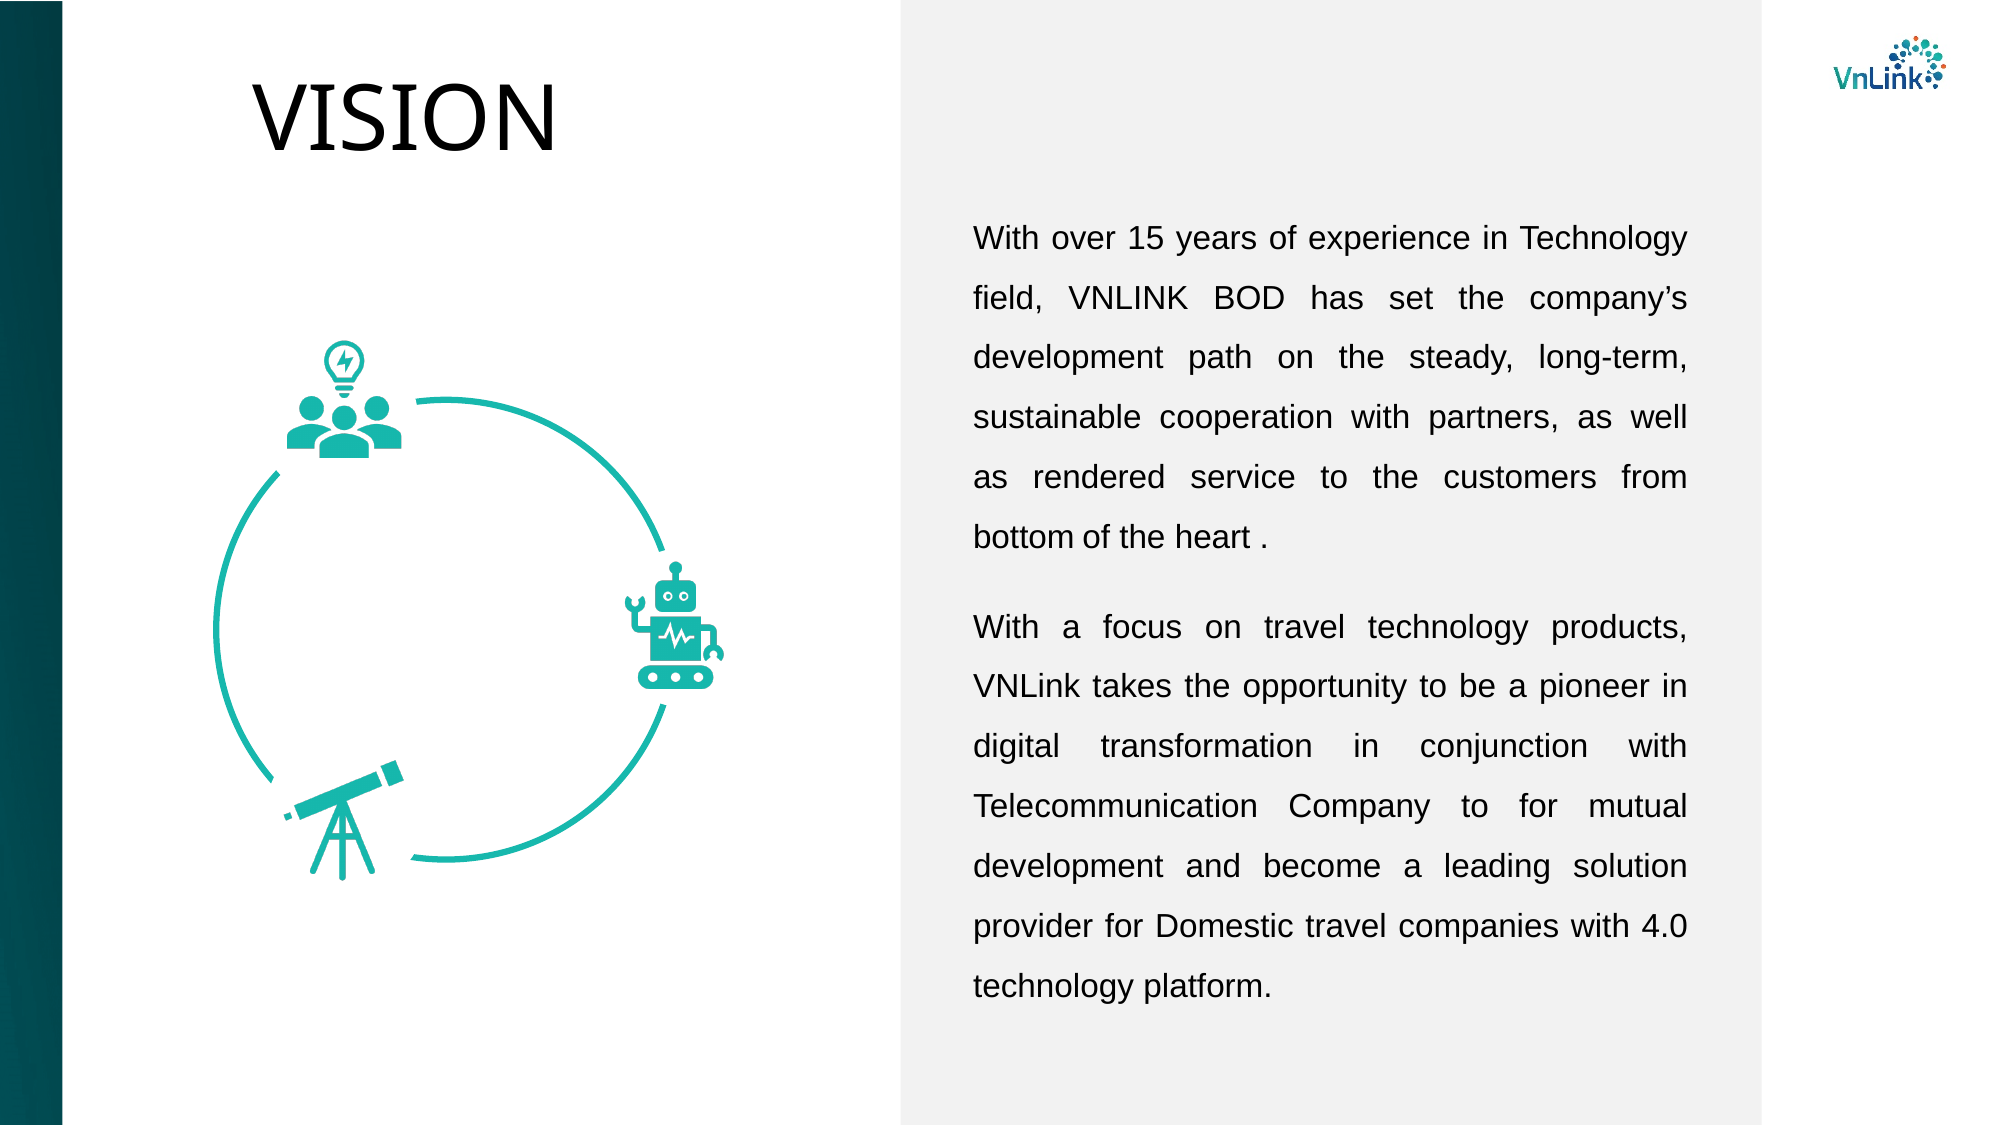

# VISION
With over 15 years of experience in Technology field, VNLINK BOD has set the company’s development path on the steady, long-term, sustainable cooperation with partners, as well as rendered service to the customers from bottom of the heart .
With a focus on travel technology products, VNLink takes the opportunity to be a pioneer in digital transformation in conjunction with Telecommunication Company to for mutual development and become a leading solution provider for Domestic travel companies with 4.0 technology platform.